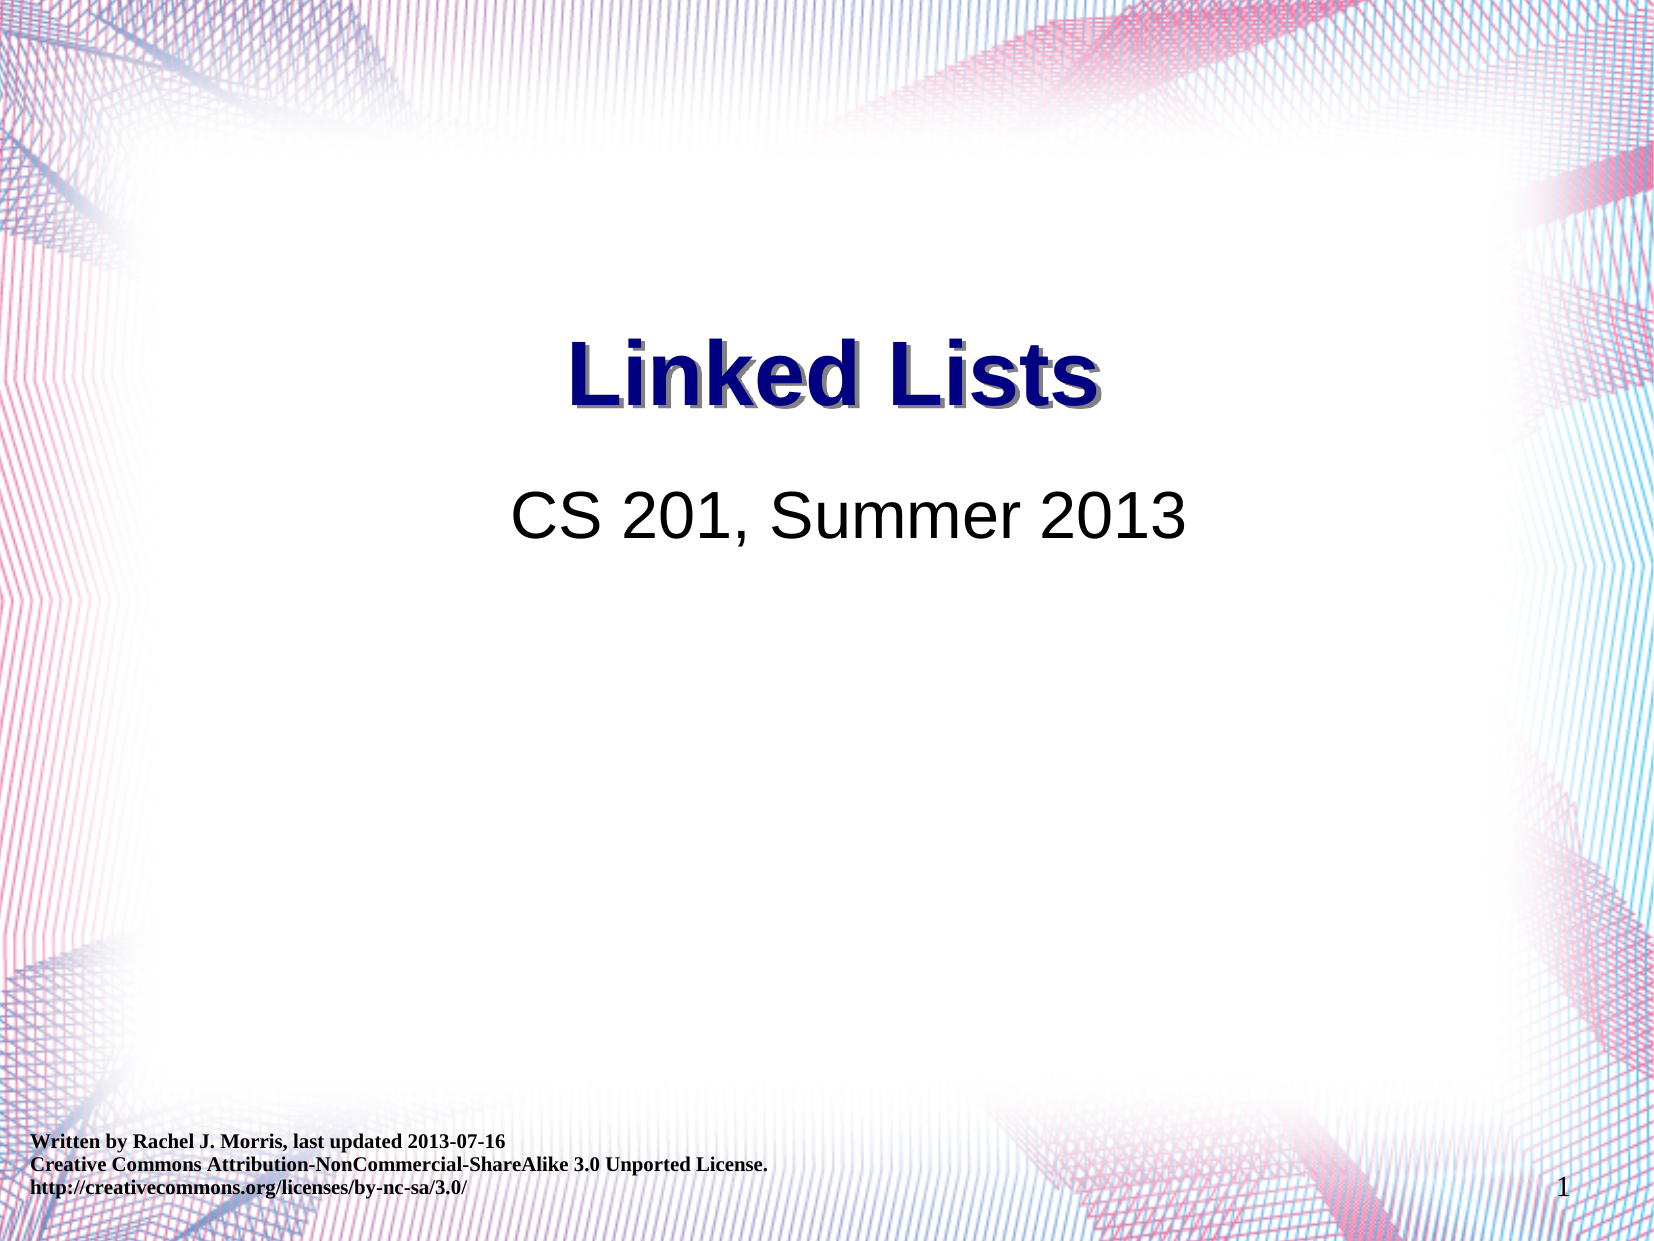

# Linked Lists
CS 201, Summer 2013
1